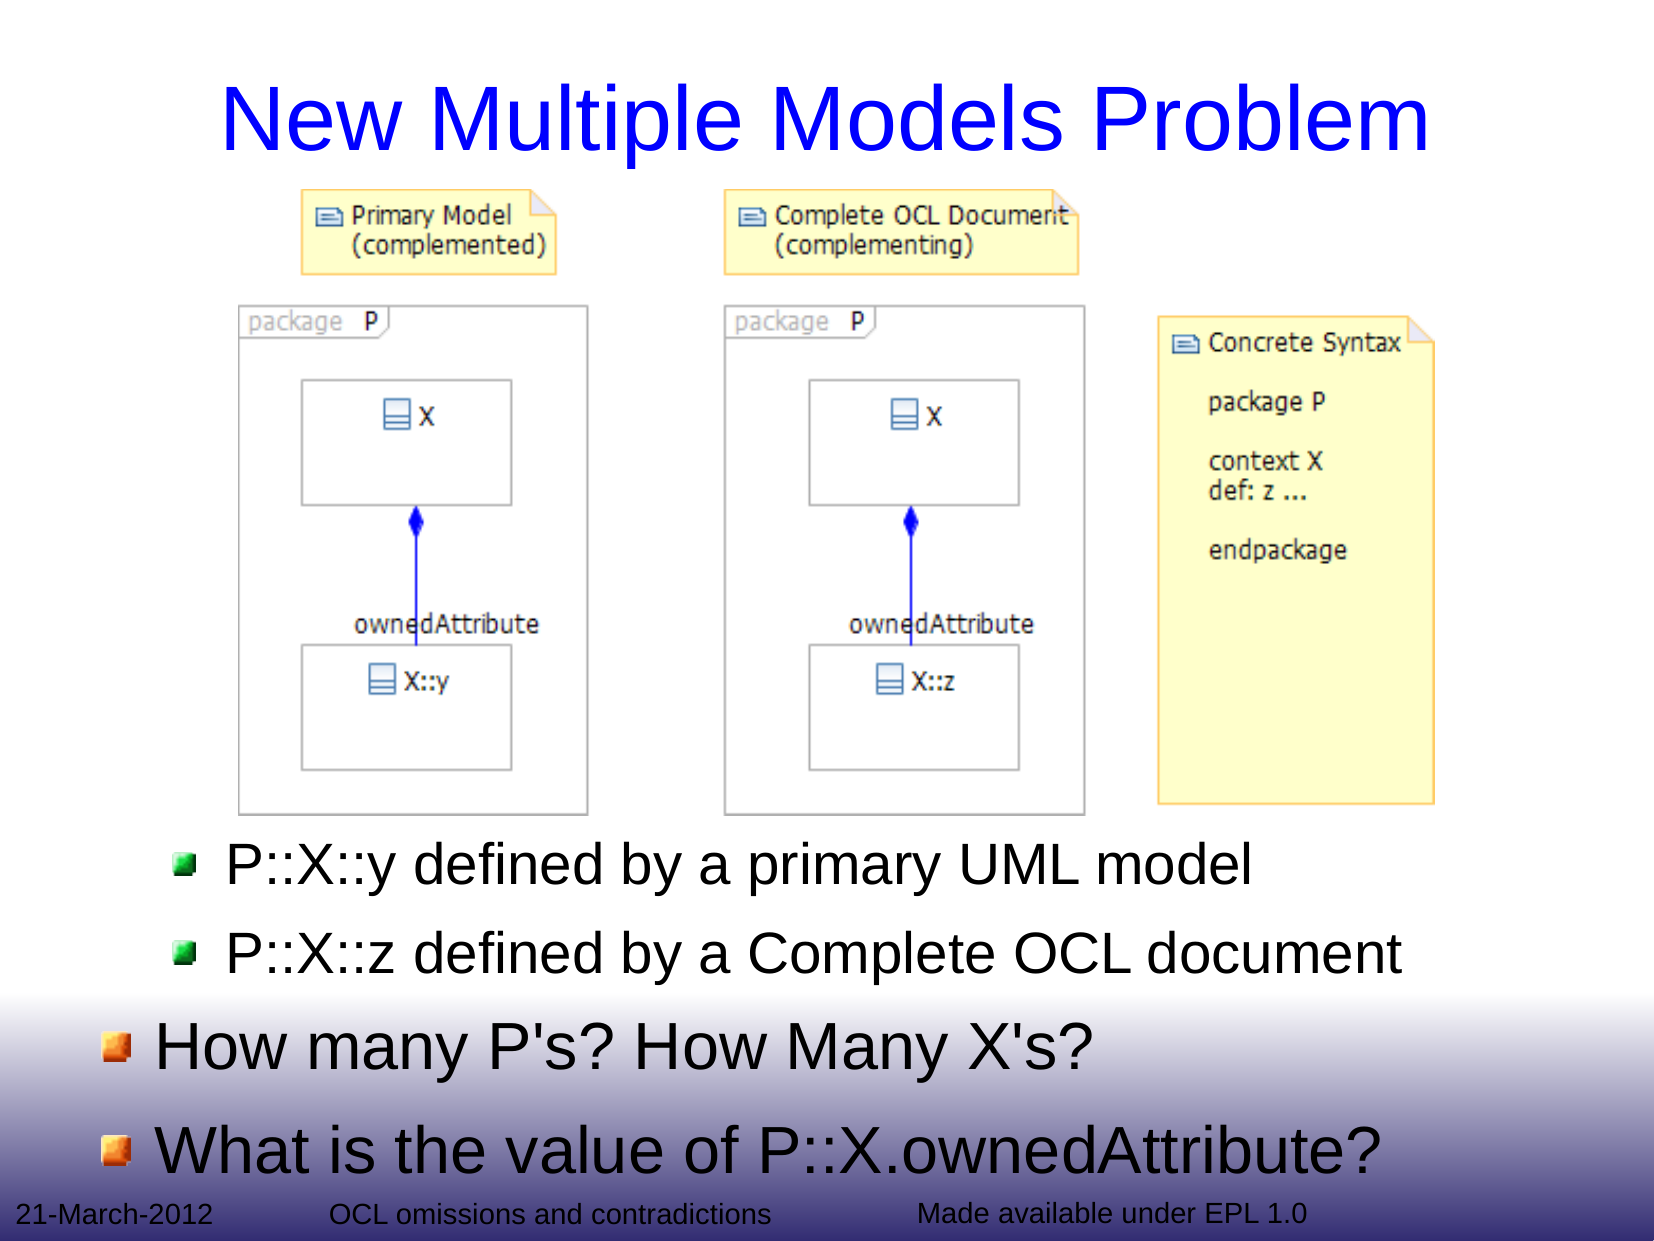

# New Multiple Models Problem
P::X::y defined by a primary UML model
P::X::z defined by a Complete OCL document
How many P's? How Many X's?
What is the value of P::X.ownedAttribute?
21-March-2012
OCL omissions and contradictions